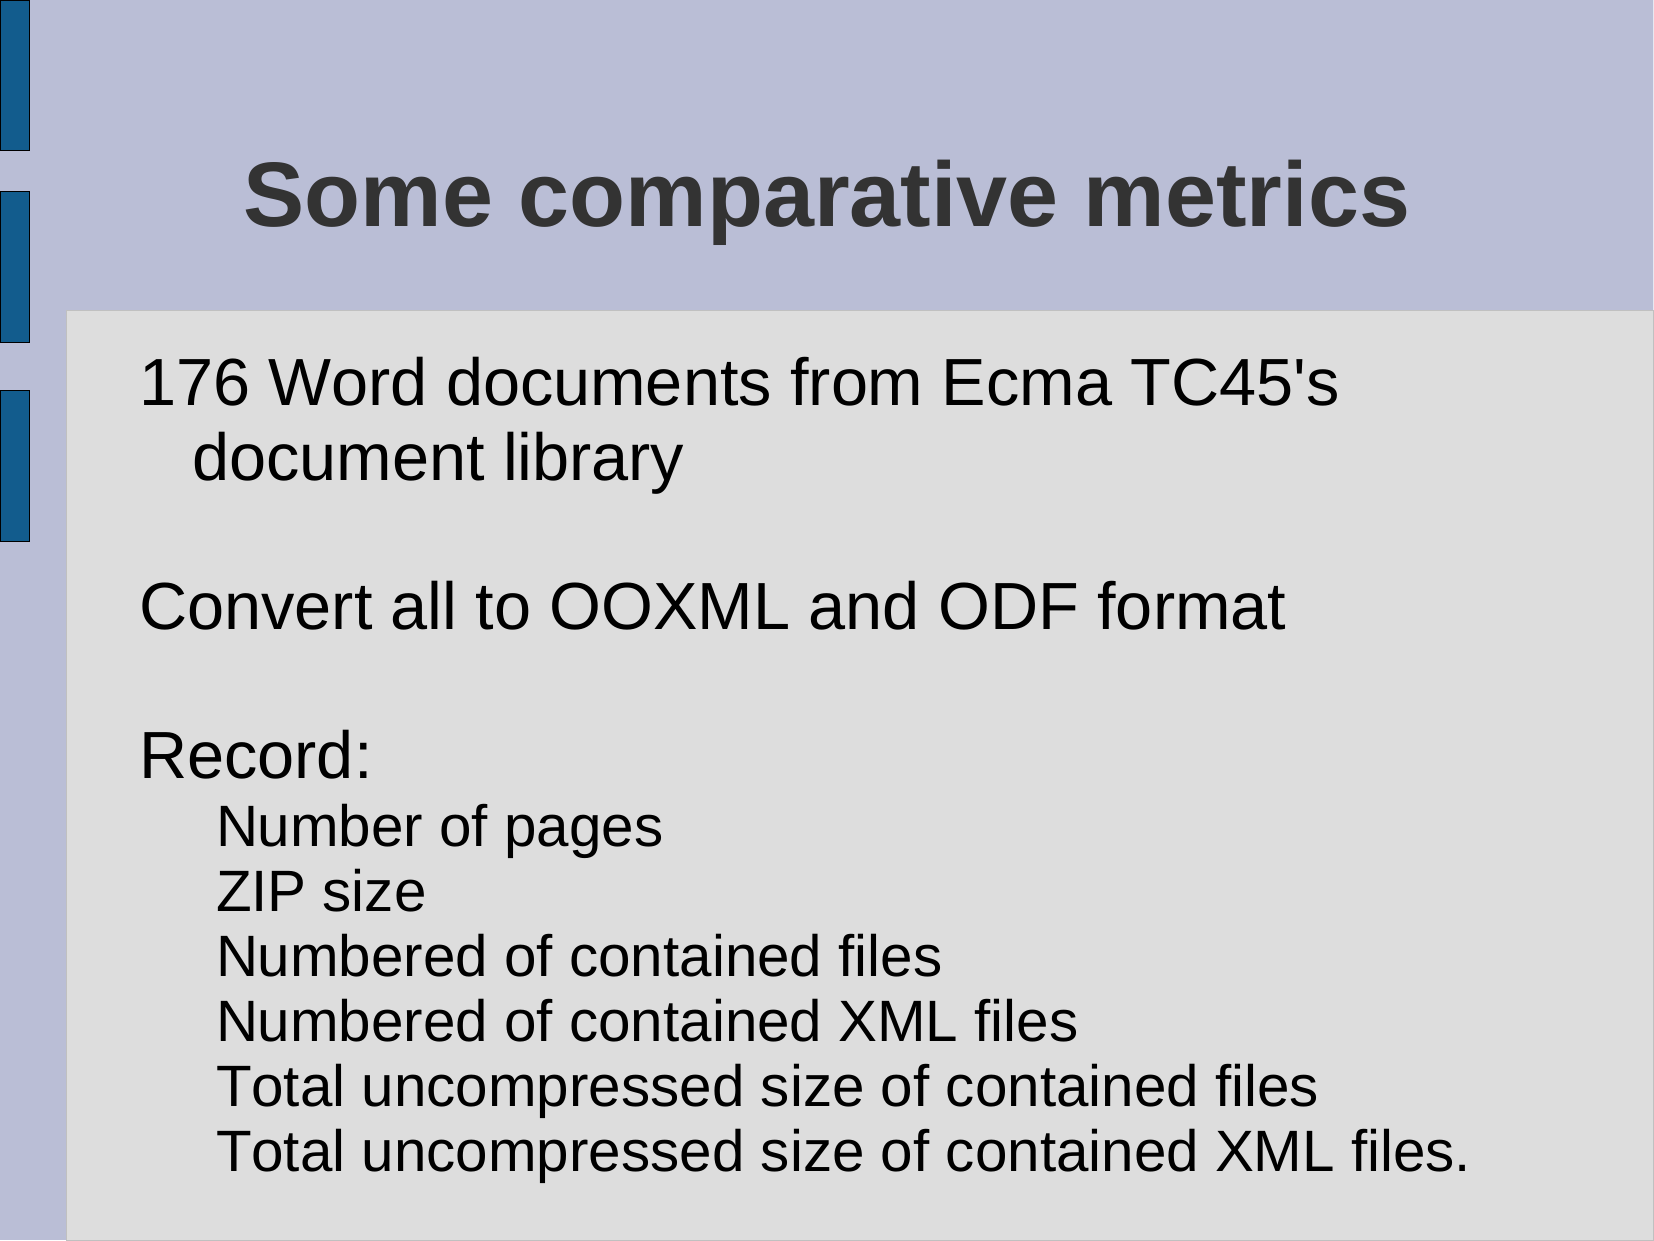

# Some comparative metrics
176 Word documents from Ecma TC45's document library
Convert all to OOXML and ODF format
Record:
Number of pages
ZIP size
Numbered of contained files
Numbered of contained XML files
Total uncompressed size of contained files
Total uncompressed size of contained XML files.